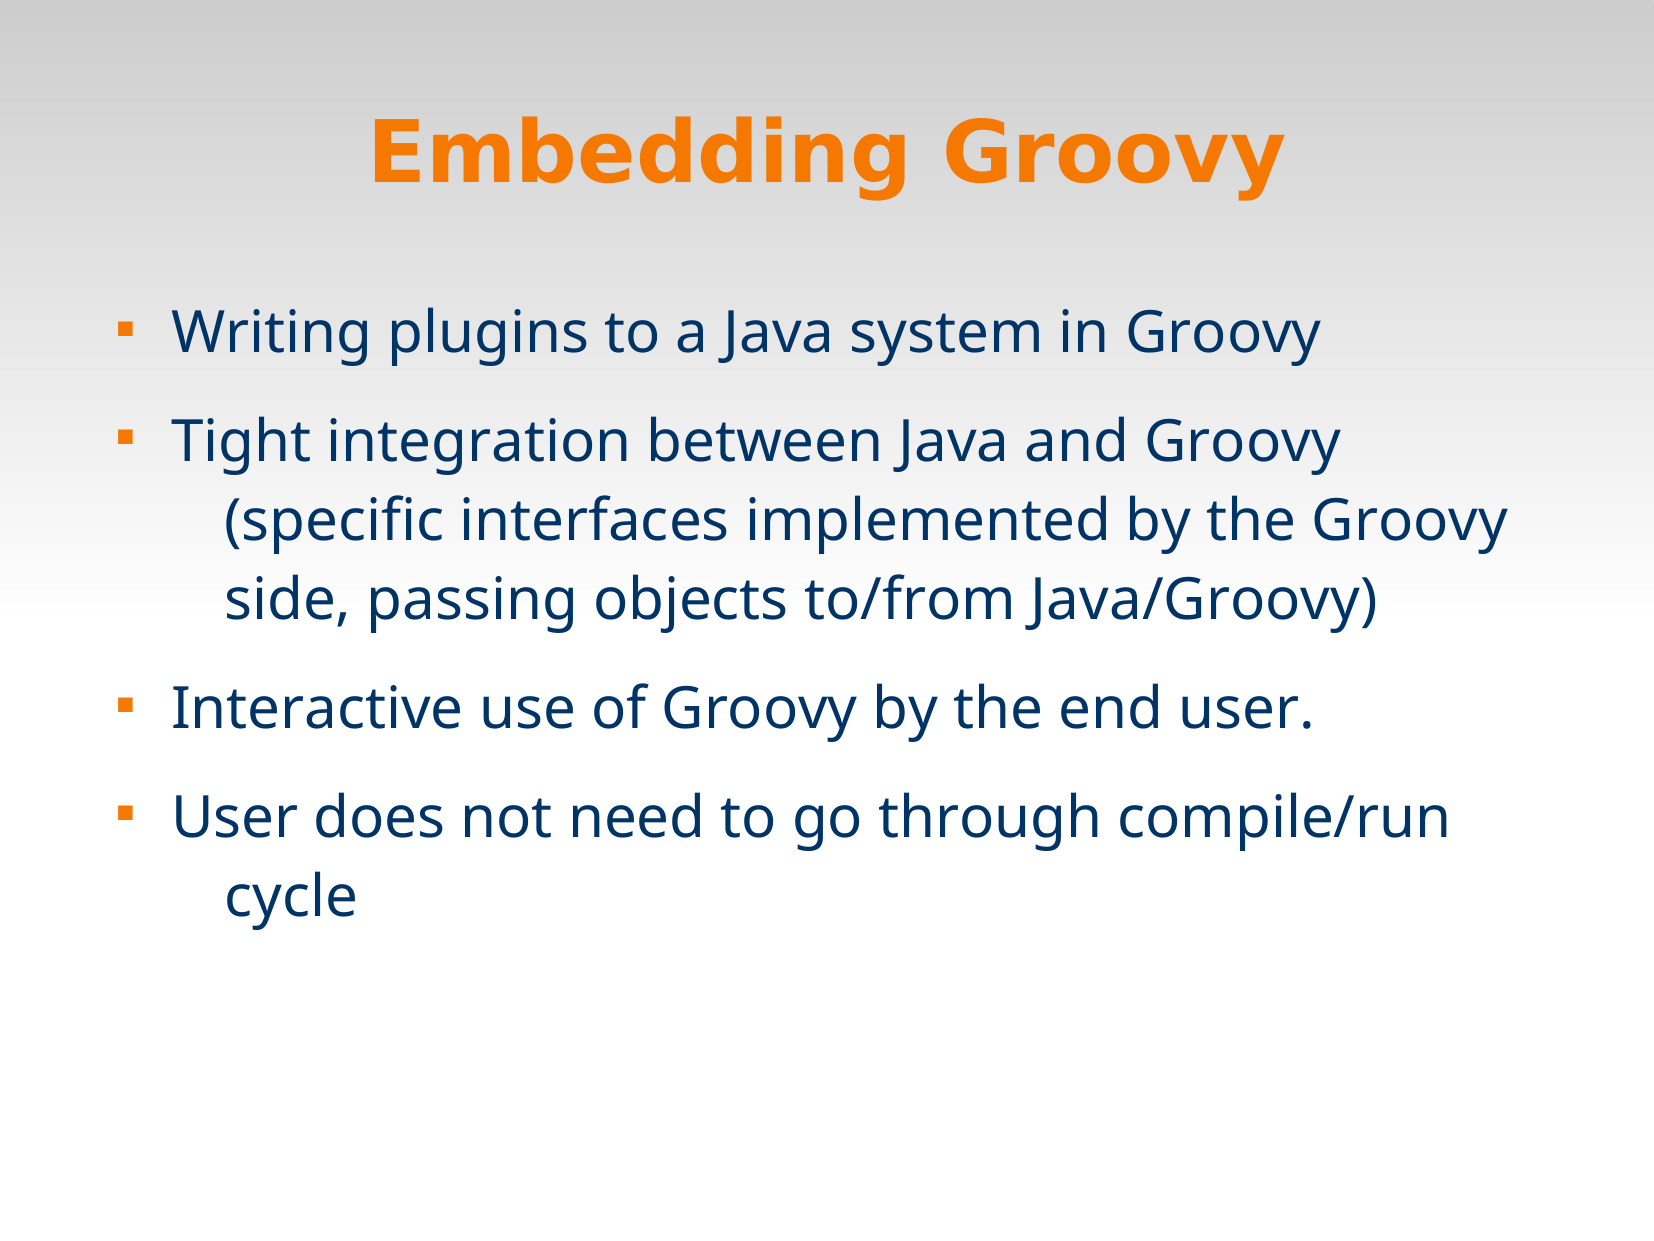

# Embedding Groovy
Writing plugins to a Java system in Groovy
Tight integration between Java and Groovy (specific interfaces implemented by the Groovy side, passing objects to/from Java/Groovy)
Interactive use of Groovy by the end user.
User does not need to go through compile/run cycle